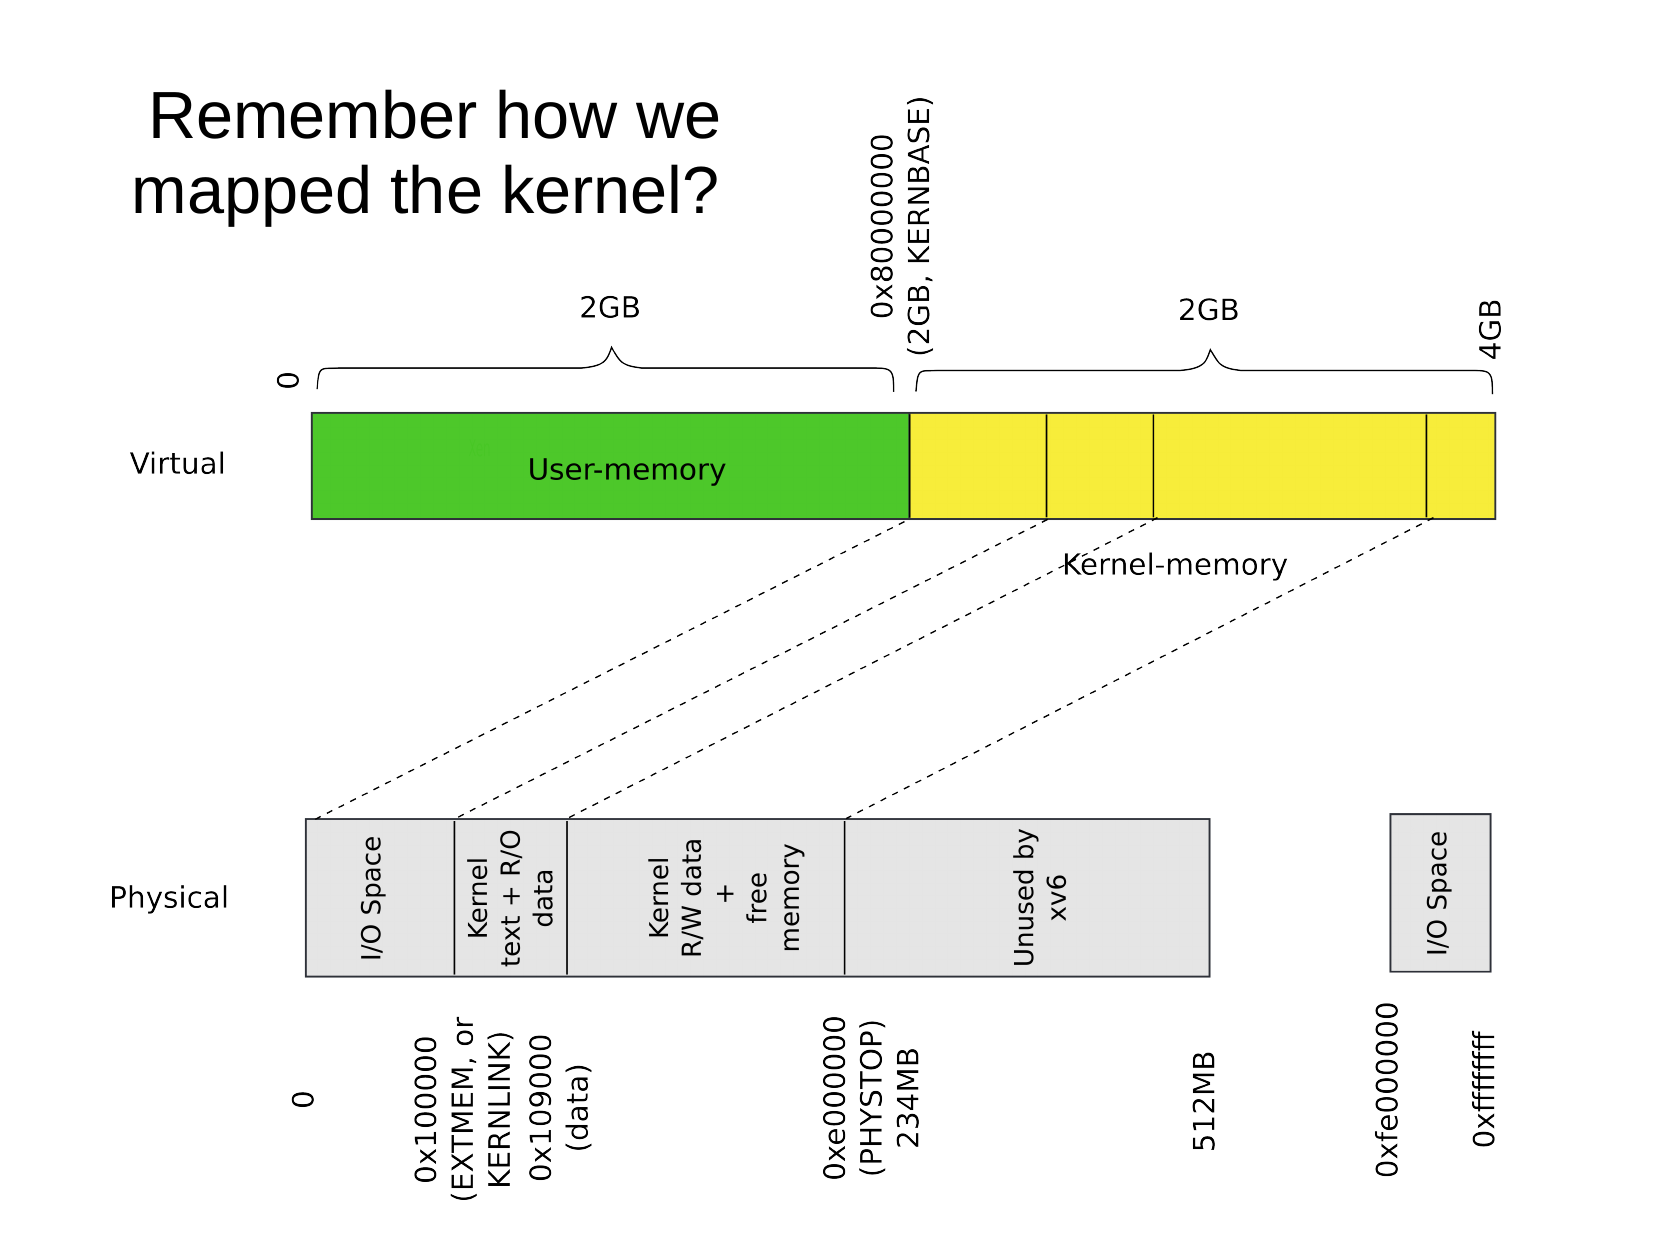

# Remember how we mapped the kernel?